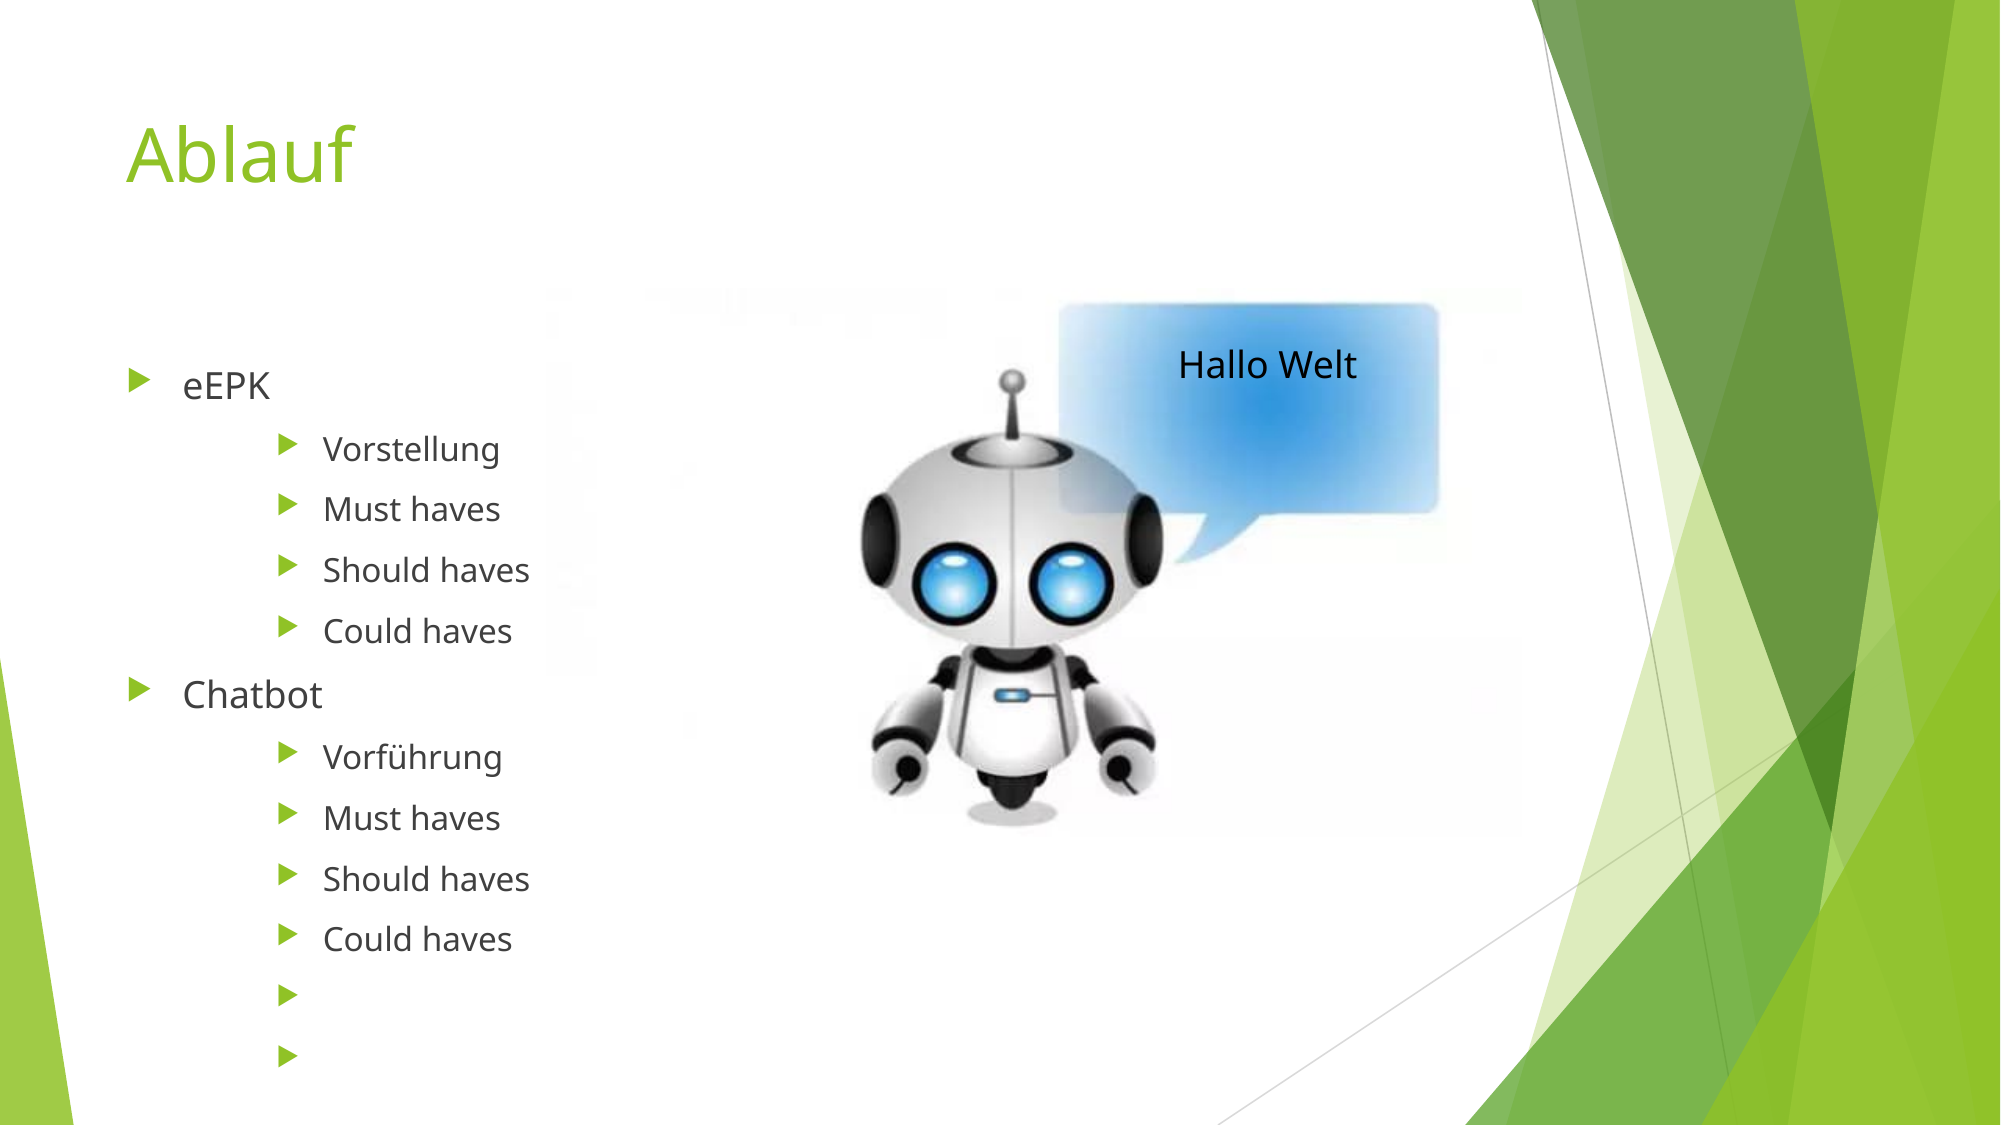

# Ablauf
Hallo Welt
eEPK
Vorstellung
Must haves
Should haves
Could haves
Chatbot
Vorführung
Must haves
Should haves
Could haves